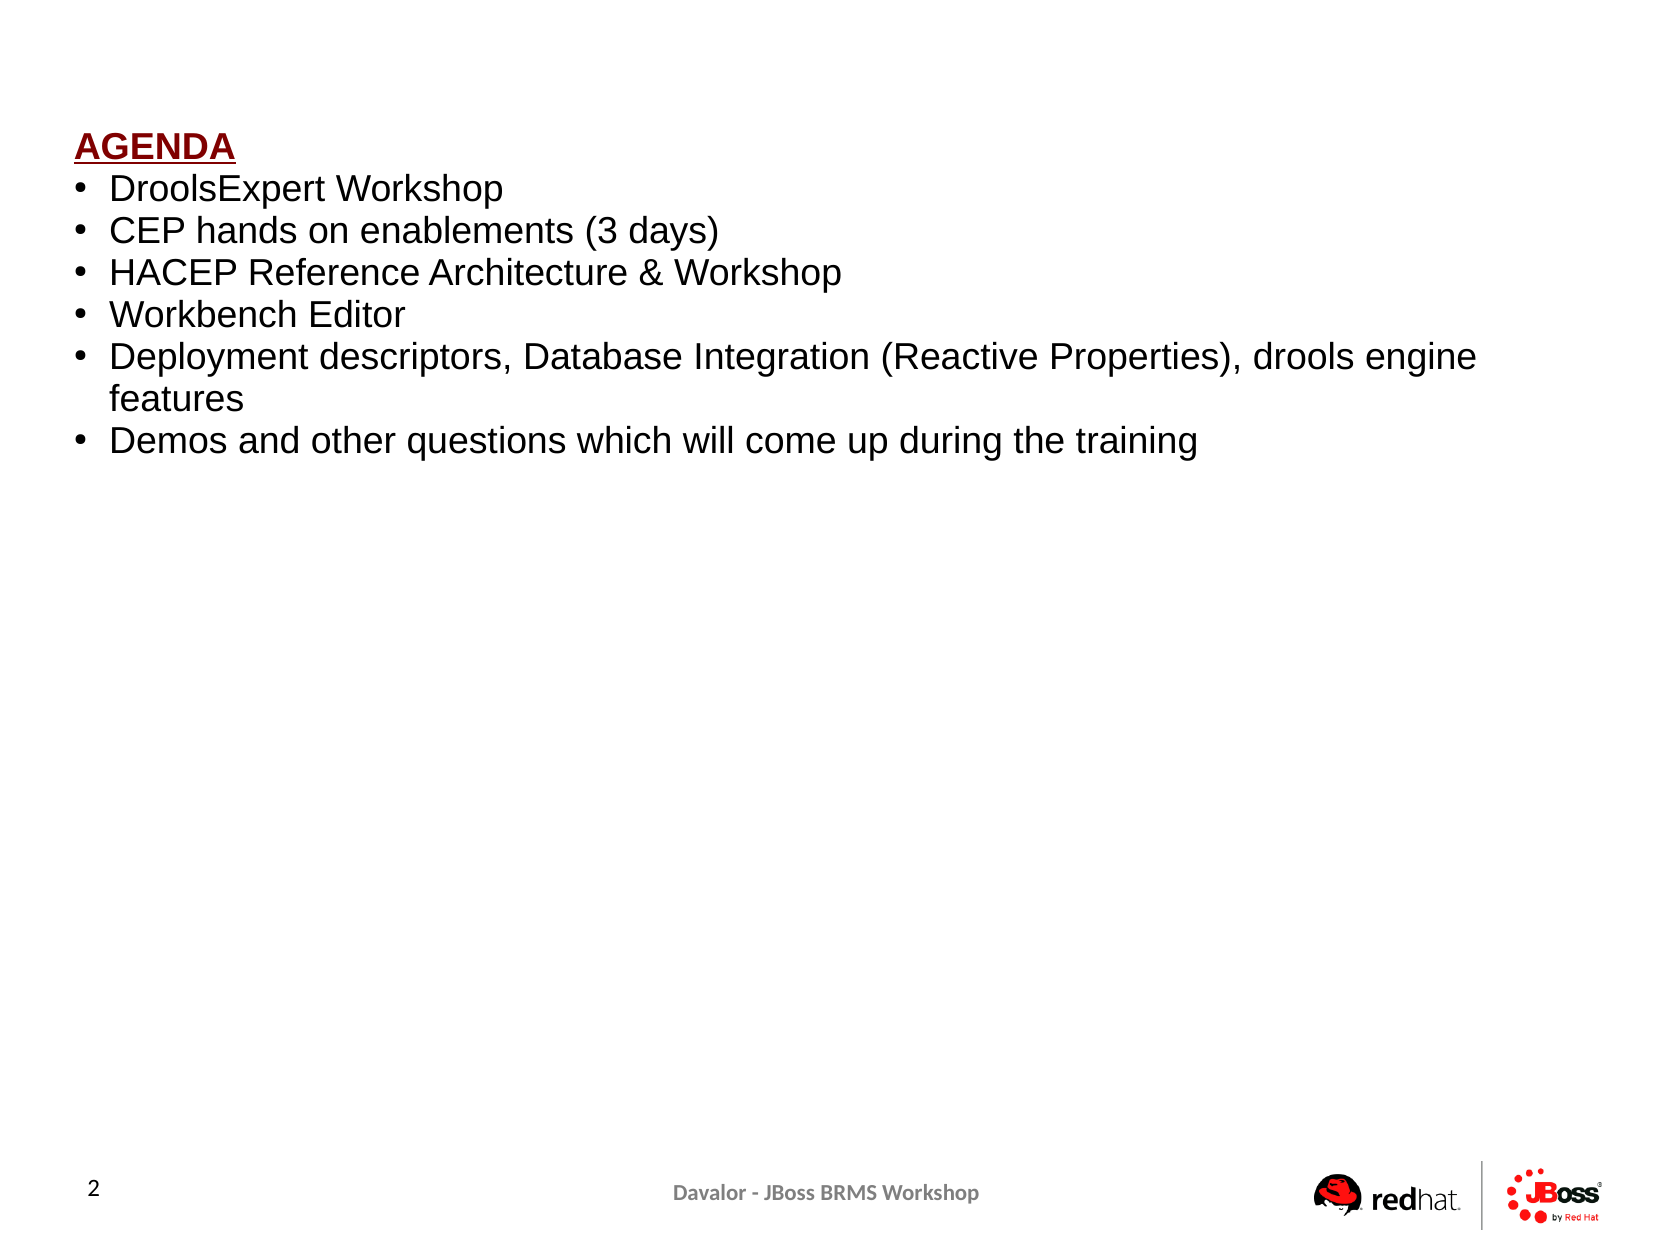

AGENDA
DroolsExpert Workshop
CEP hands on enablements (3 days)
HACEP Reference Architecture & Workshop
Workbench Editor
Deployment descriptors, Database Integration (Reactive Properties), drools engine features
Demos and other questions which will come up during the training